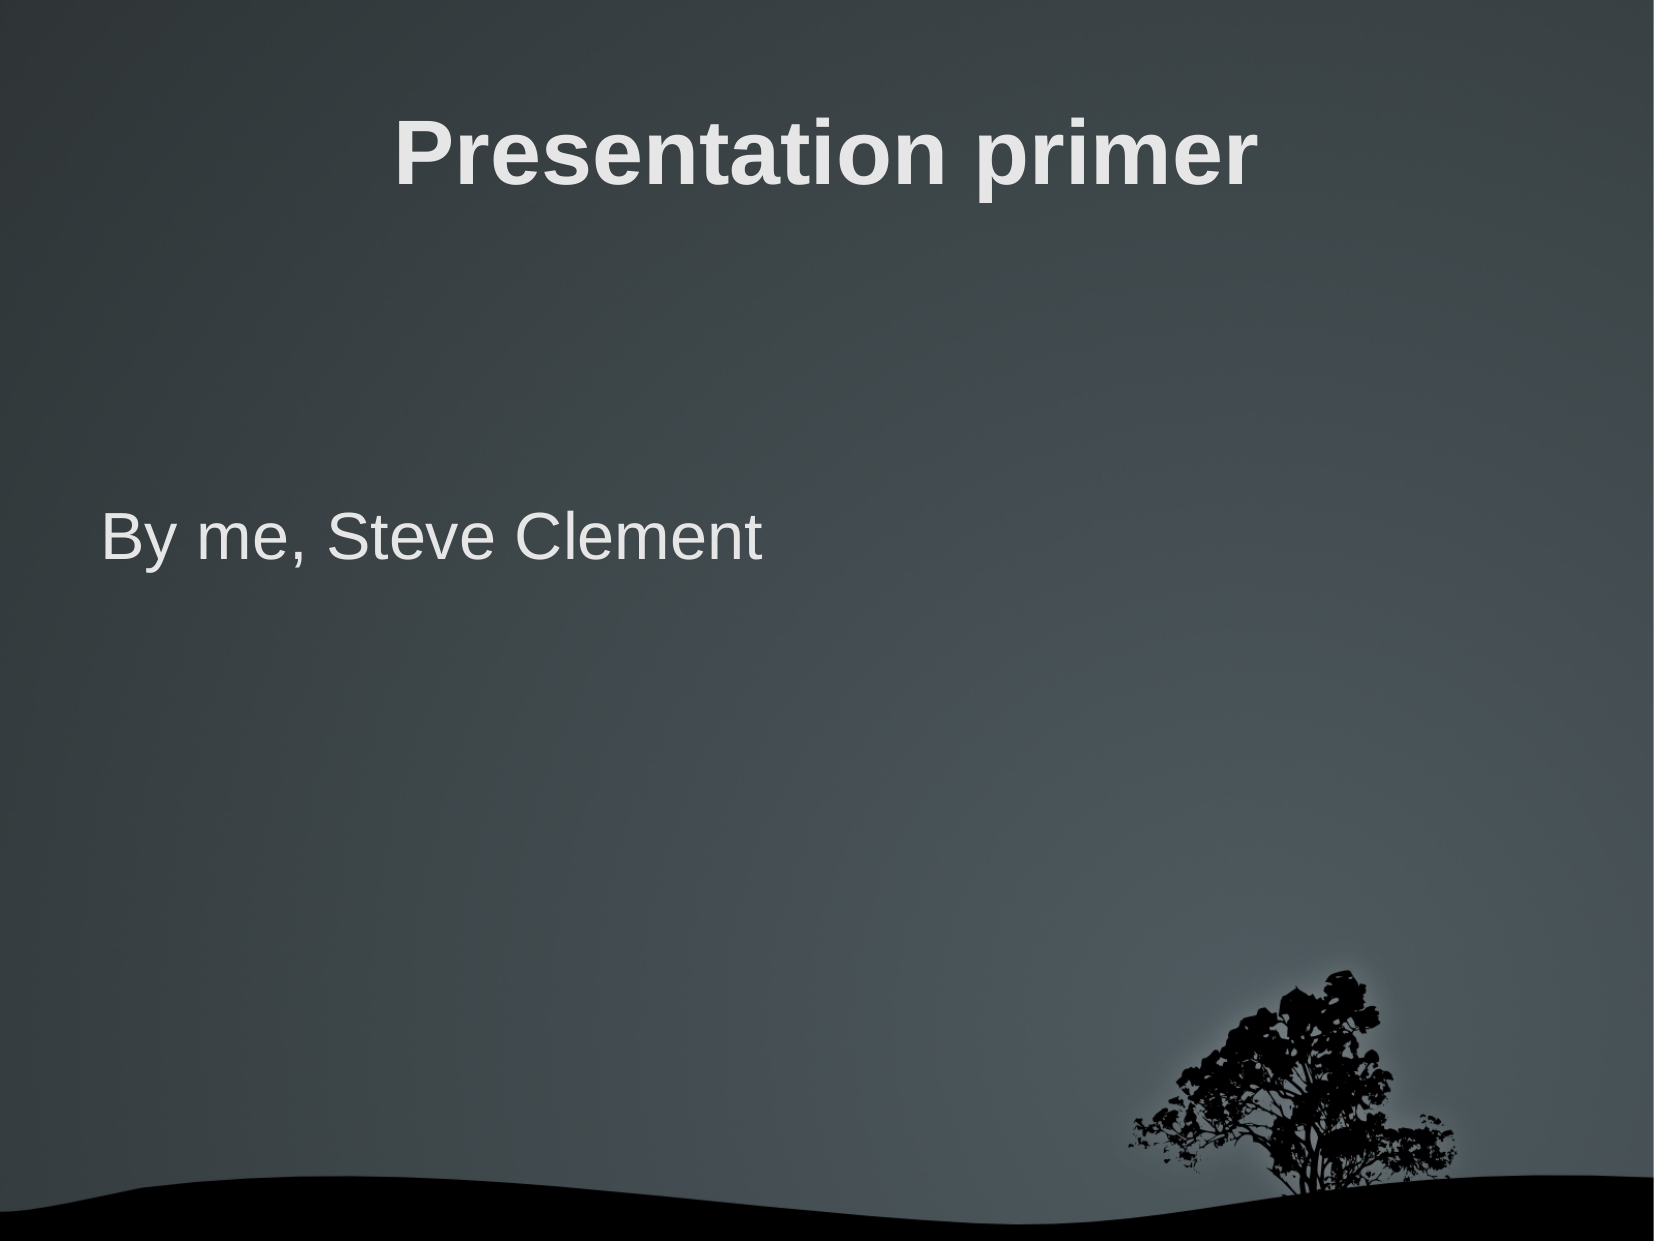

# Presentation primer
By me, Steve Clement